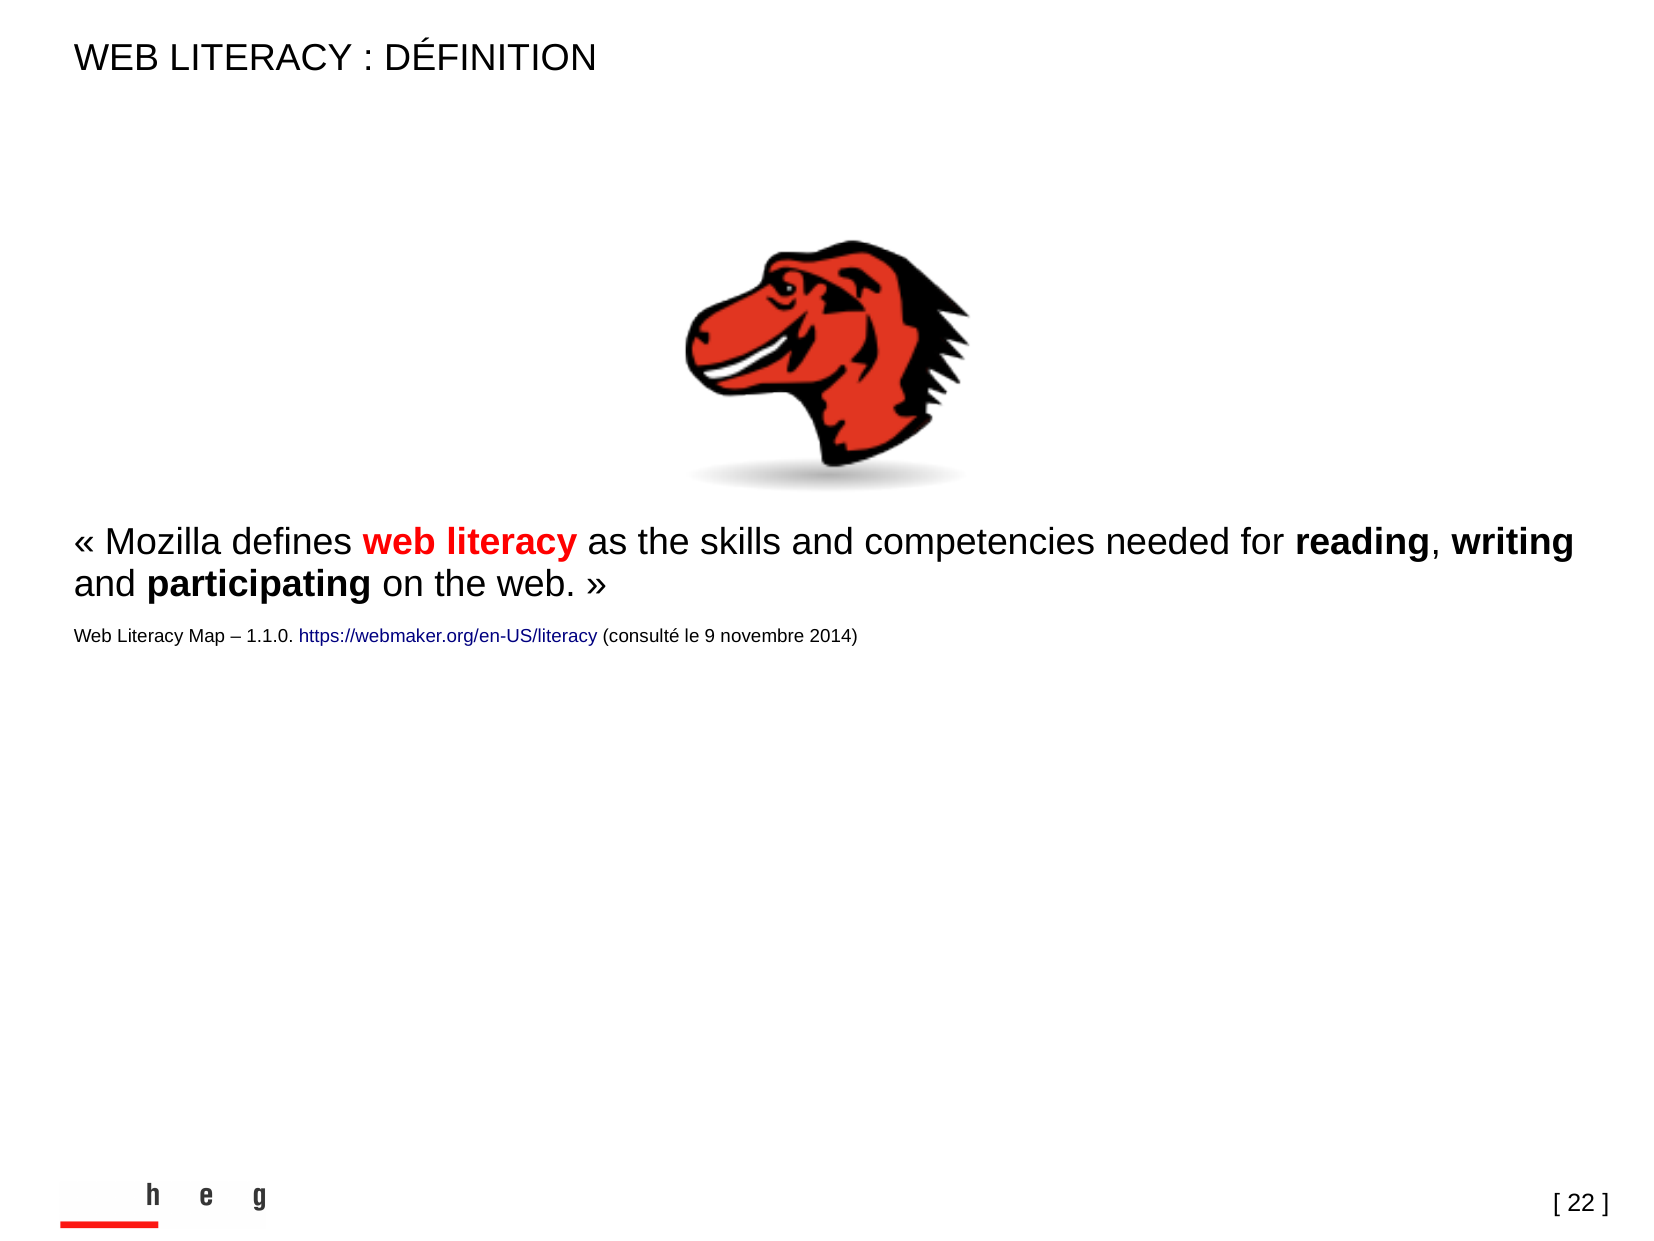

WEB LITERACY : DÉFINITION
« Mozilla defines web literacy as the skills and competencies needed for reading, writing and participating on the web. »
Web Literacy Map – 1.1.0. https://webmaker.org/en-US/literacy (consulté le 9 novembre 2014)